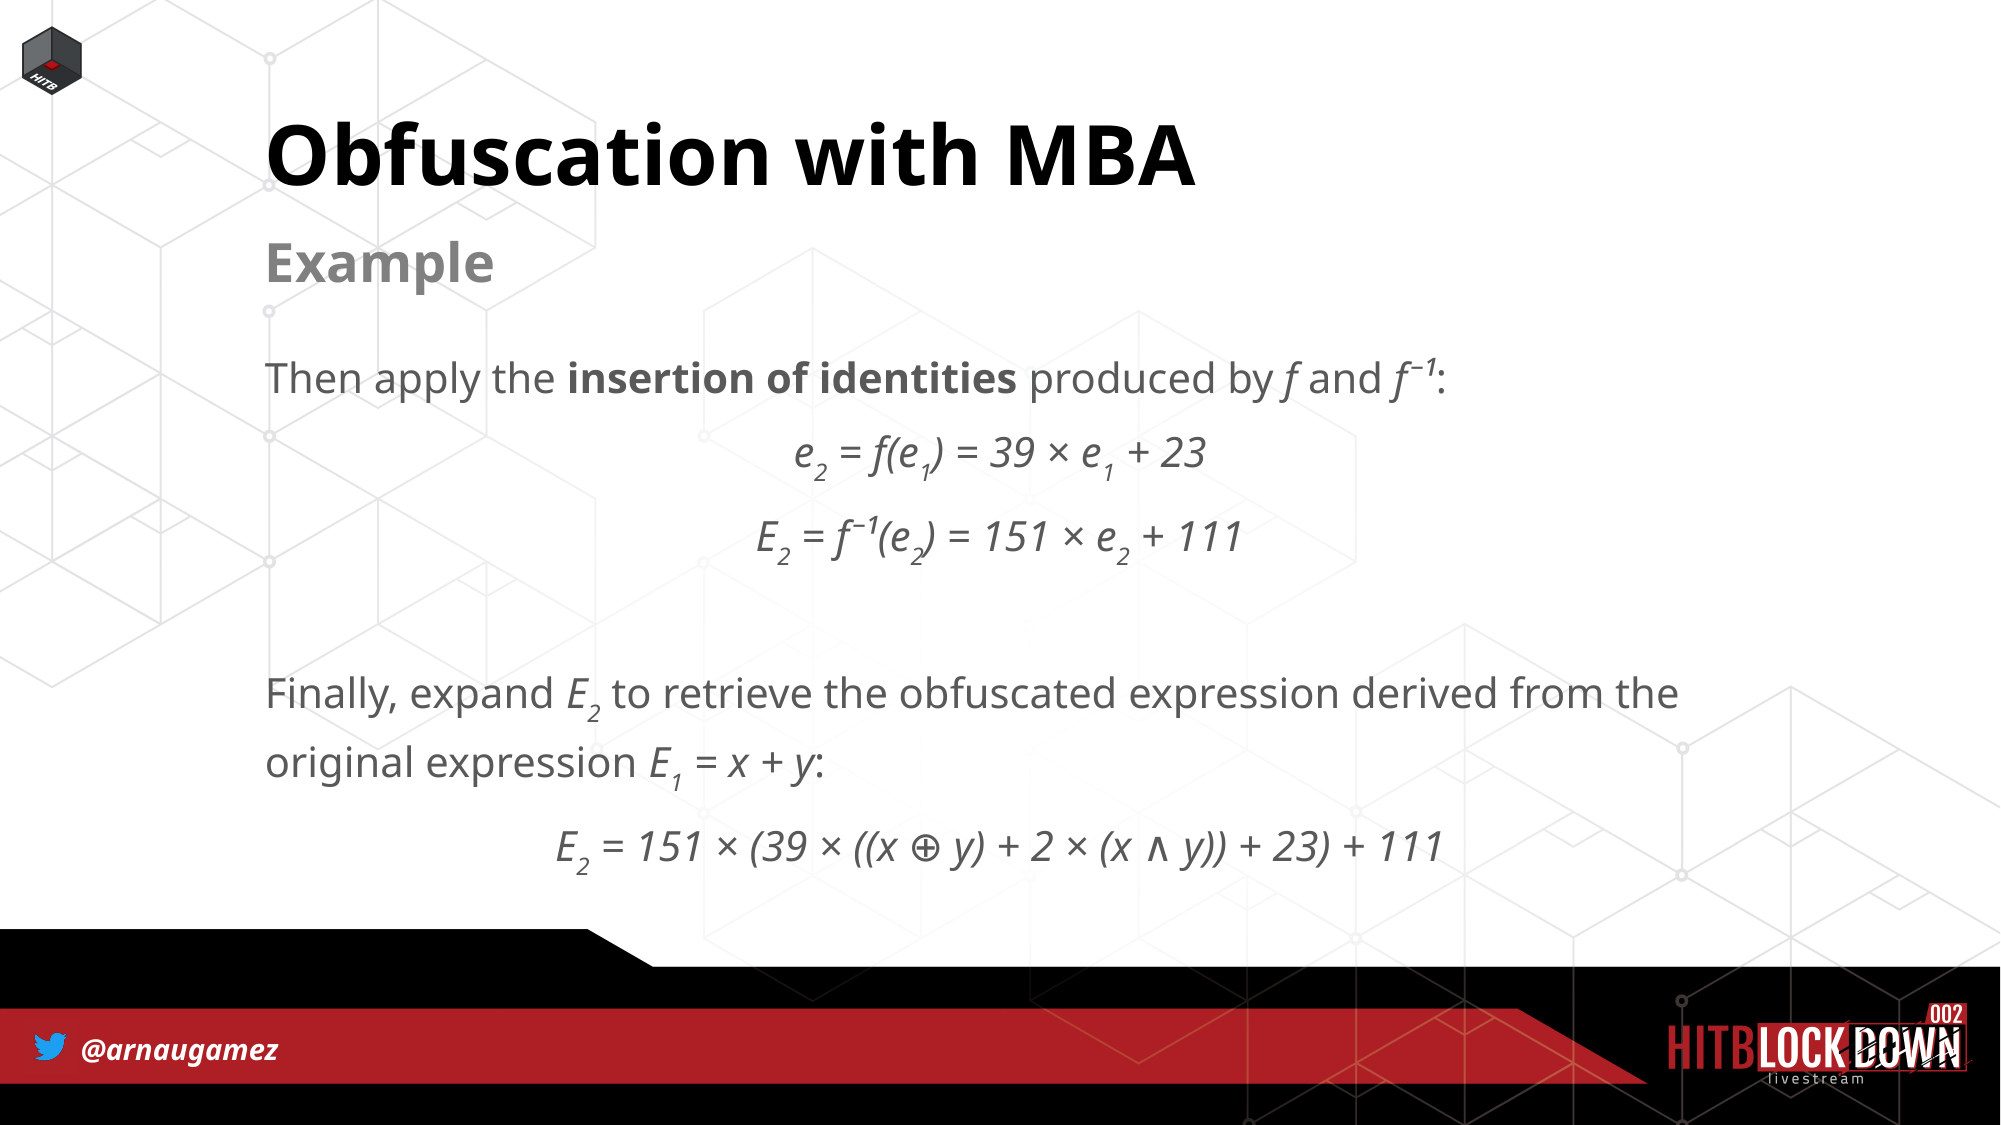

# Obfuscation with MBA
Example
Then apply the insertion of identities produced by f and f⁻¹:
e2 = f(e1) = 39 × e1 + 23
E2 = f⁻¹(e2) = 151 × e2 + 111
Finally, expand E2 to retrieve the obfuscated expression derived from the original expression E1 = x + y:
E2 = 151 × (39 × ((x ⊕ y) + 2 × (x ∧ y)) + 23) + 111